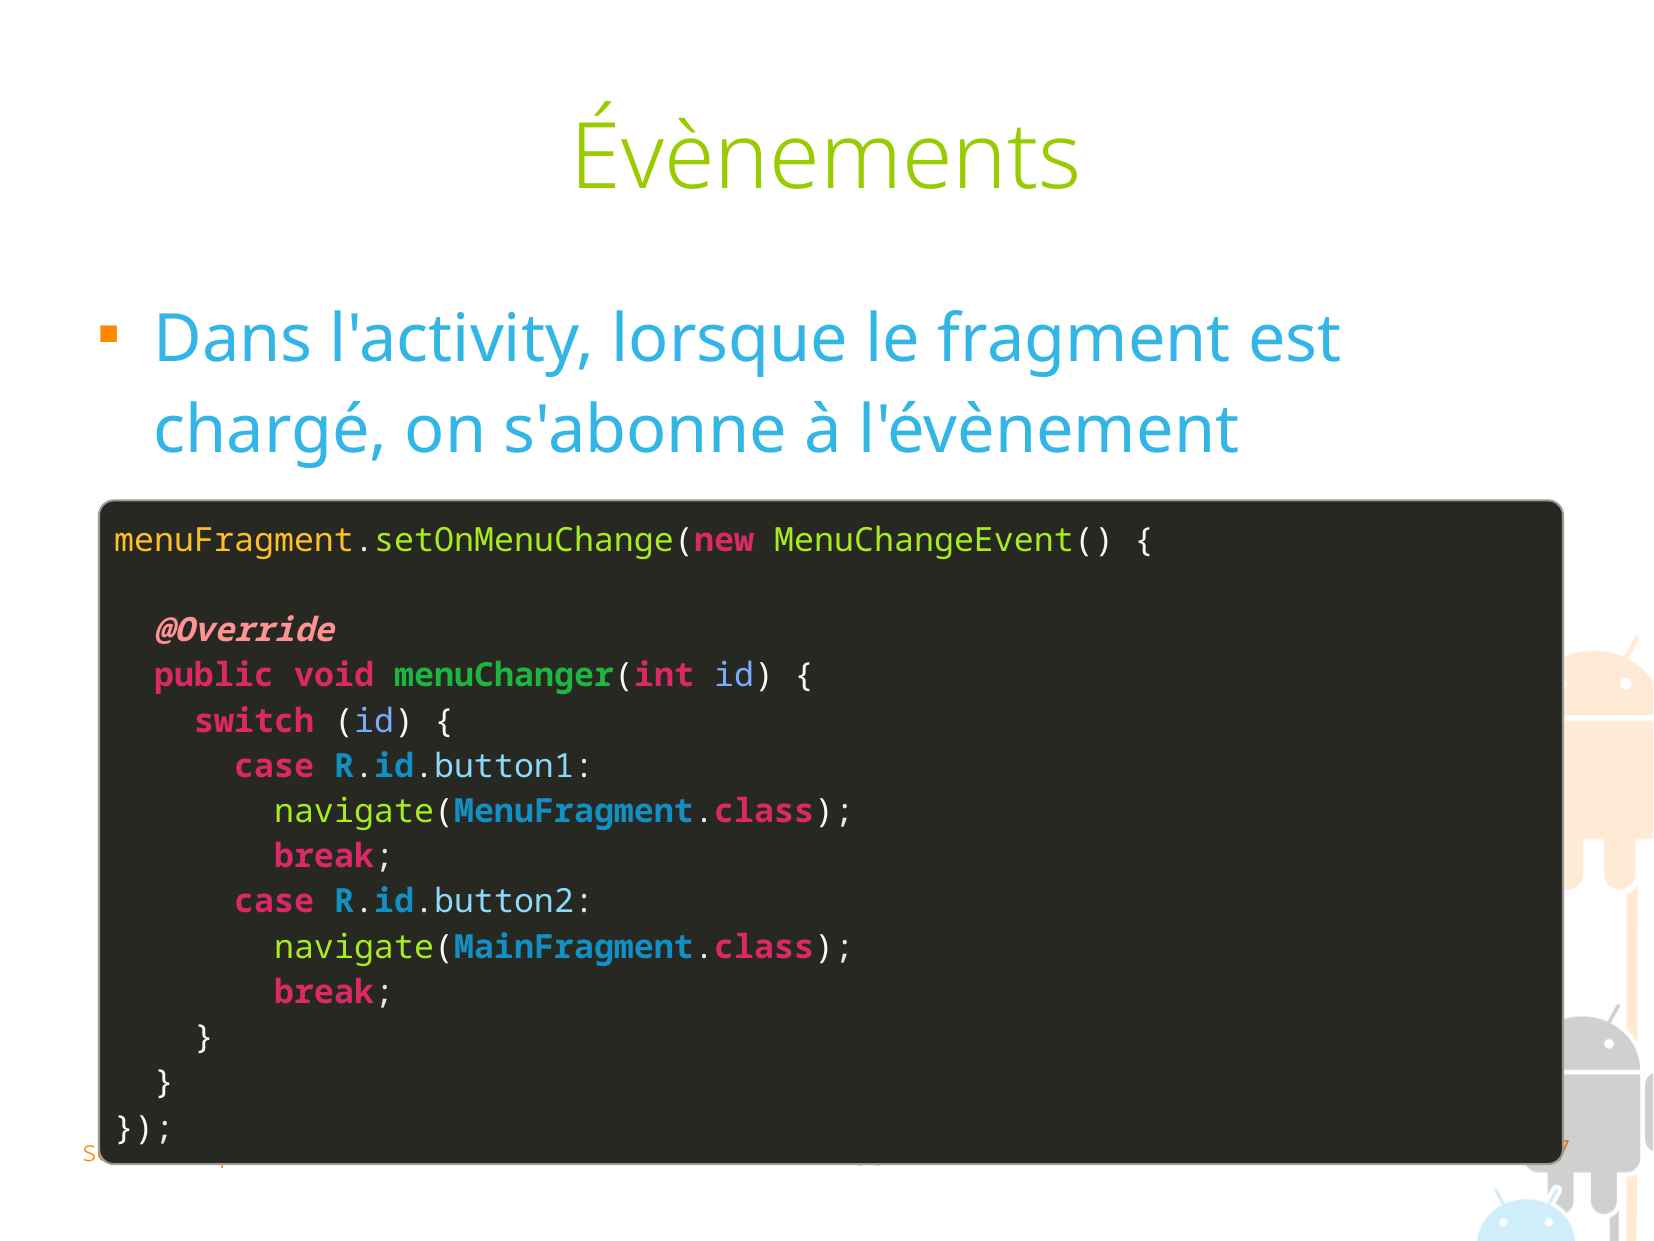

# Évènements
Dans l'activity, lorsque le fragment est chargé, on s'abonne à l'évènement
menuFragment.setOnMenuChange(new MenuChangeEvent() {
 @Override
 public void menuChanger(int id) {
 switch (id) {
 case R.id.button1:
 navigate(MenuFragment.class);
 break;
 case R.id.button2:
 navigate(MainFragment.class);
 break;
 }
 }
});
session sept 2016
Yann Caron (c) 2014
67